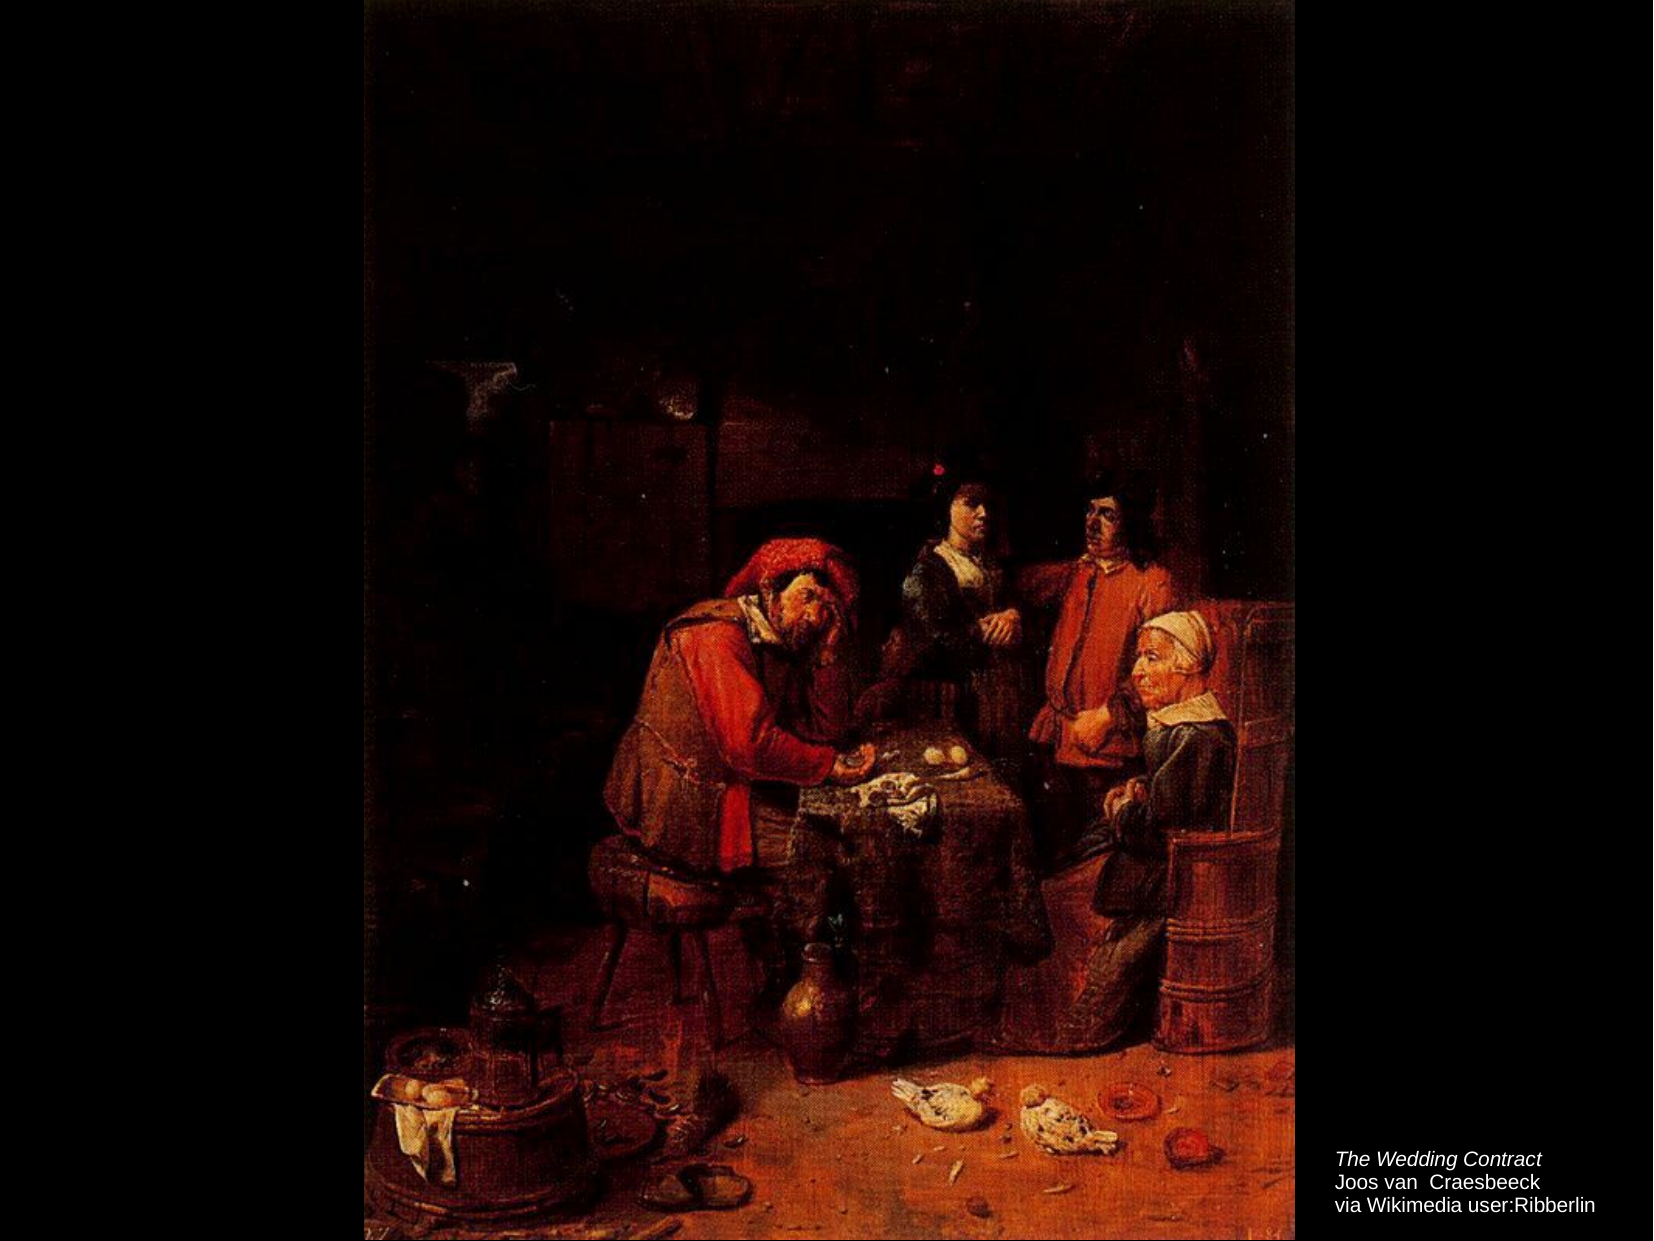

The Wedding Contract
Joos van Craesbeeck
via Wikimedia user:Ribberlin